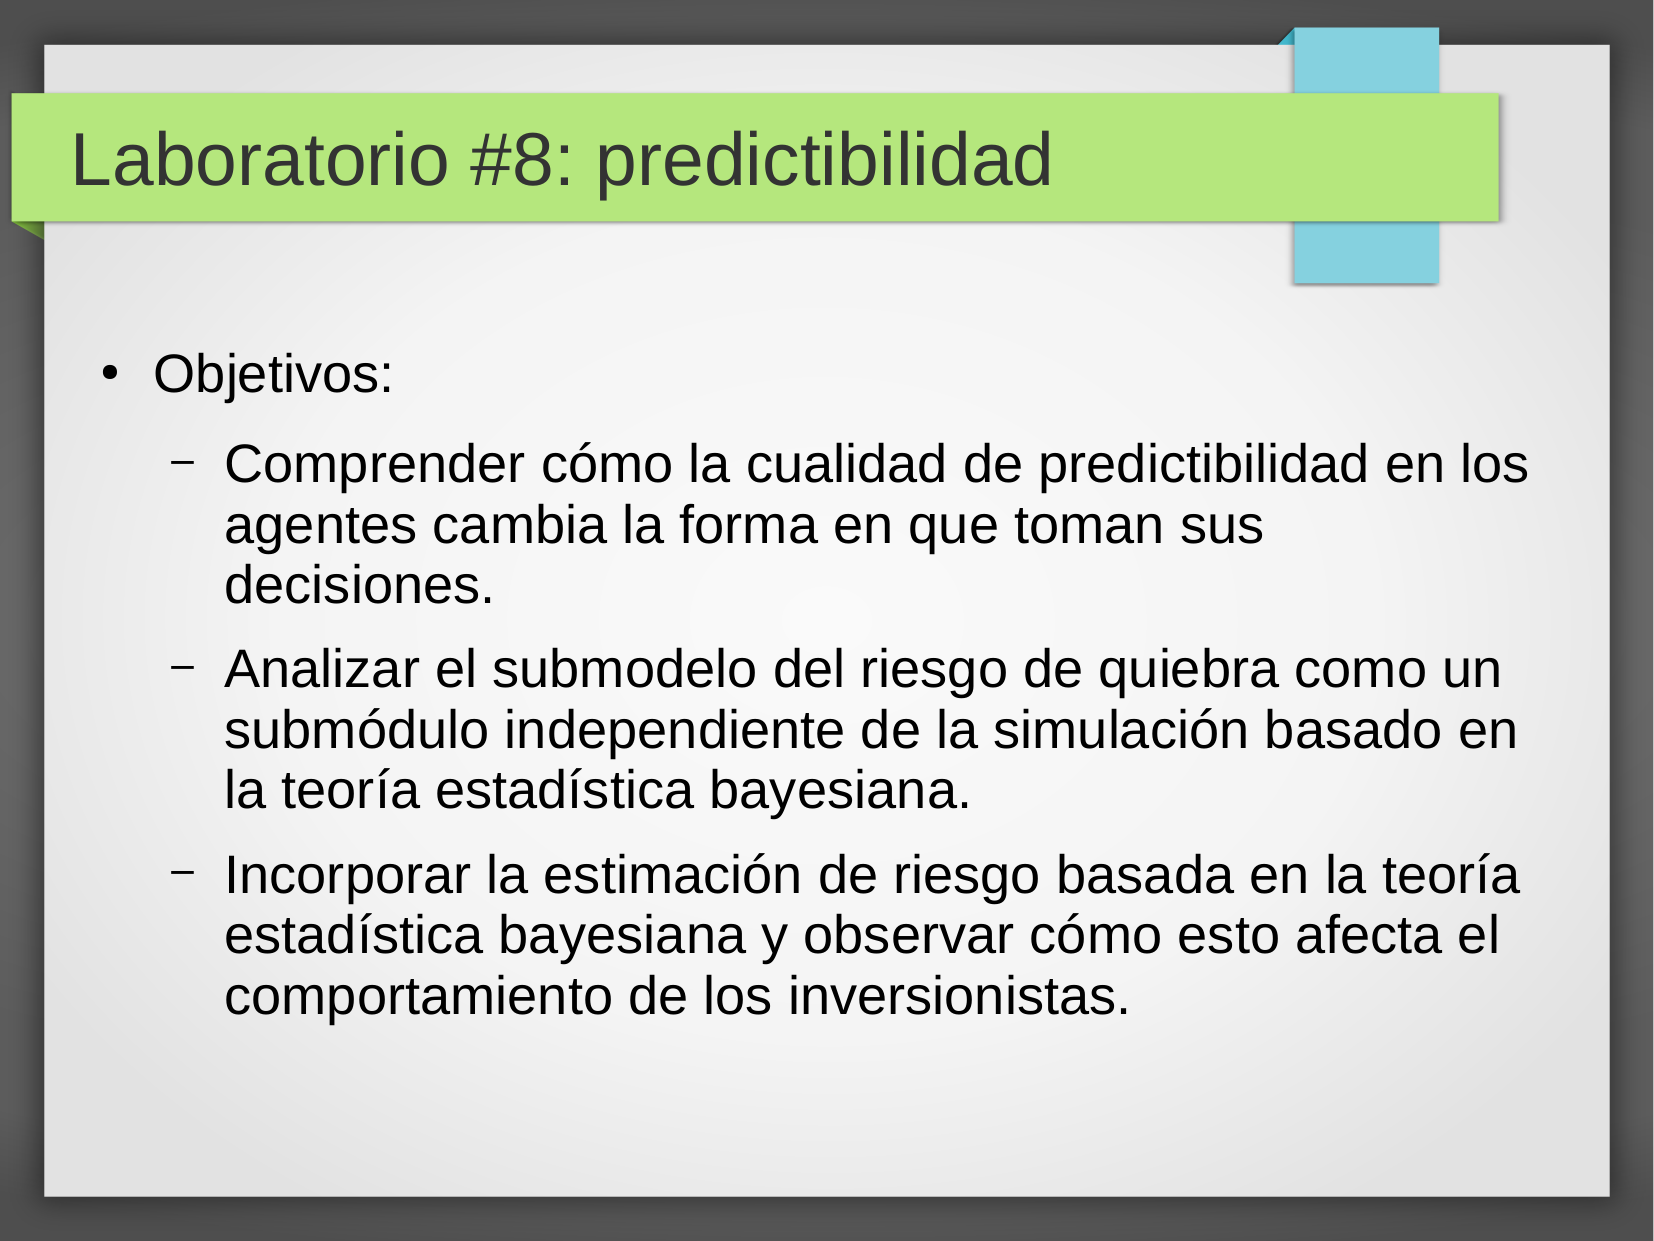

# Laboratorio #8: predictibilidad
Objetivos:
Comprender cómo la cualidad de predictibilidad en los agentes cambia la forma en que toman sus decisiones.
Analizar el submodelo del riesgo de quiebra como un submódulo independiente de la simulación basado en la teoría estadística bayesiana.
Incorporar la estimación de riesgo basada en la teoría estadística bayesiana y observar cómo esto afecta el comportamiento de los inversionistas.